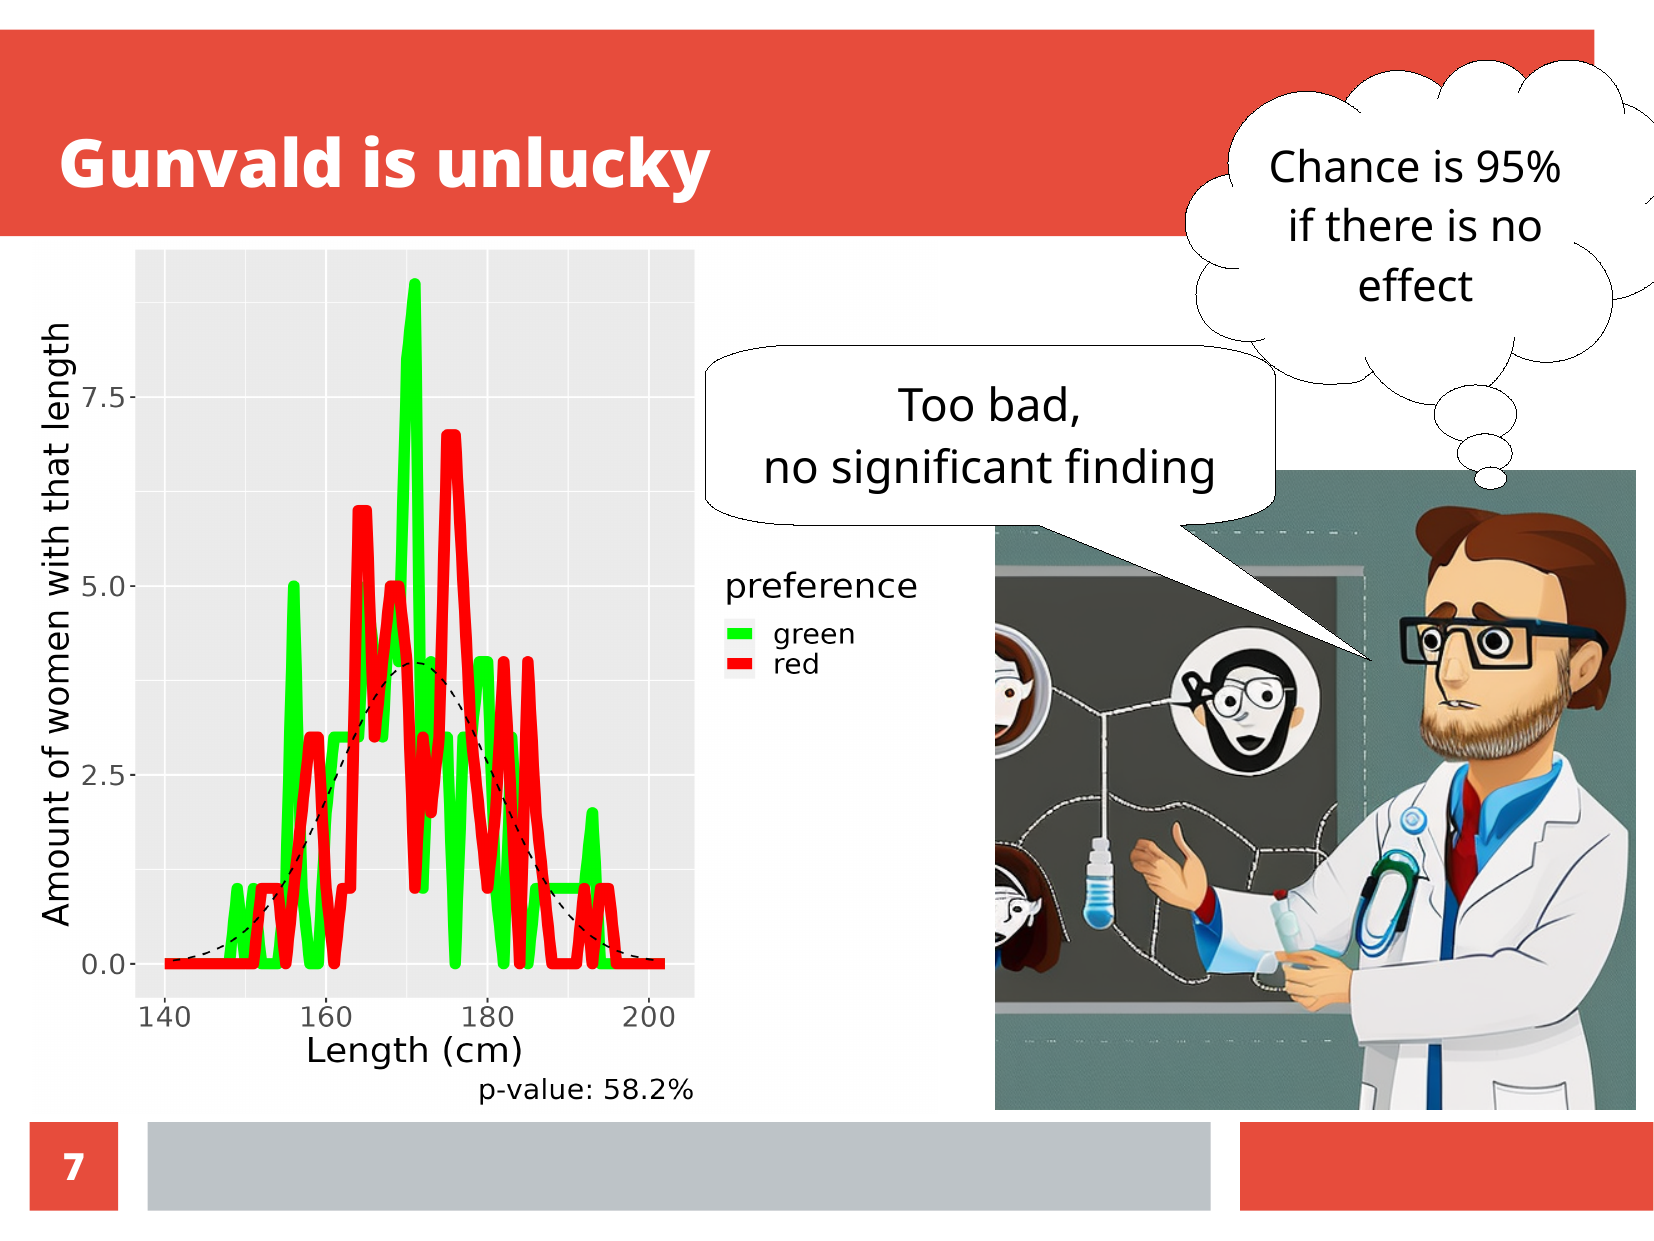

# Gunvald is unlucky
Chance is 95%
if there is no effect
Too bad,
no significant finding
7